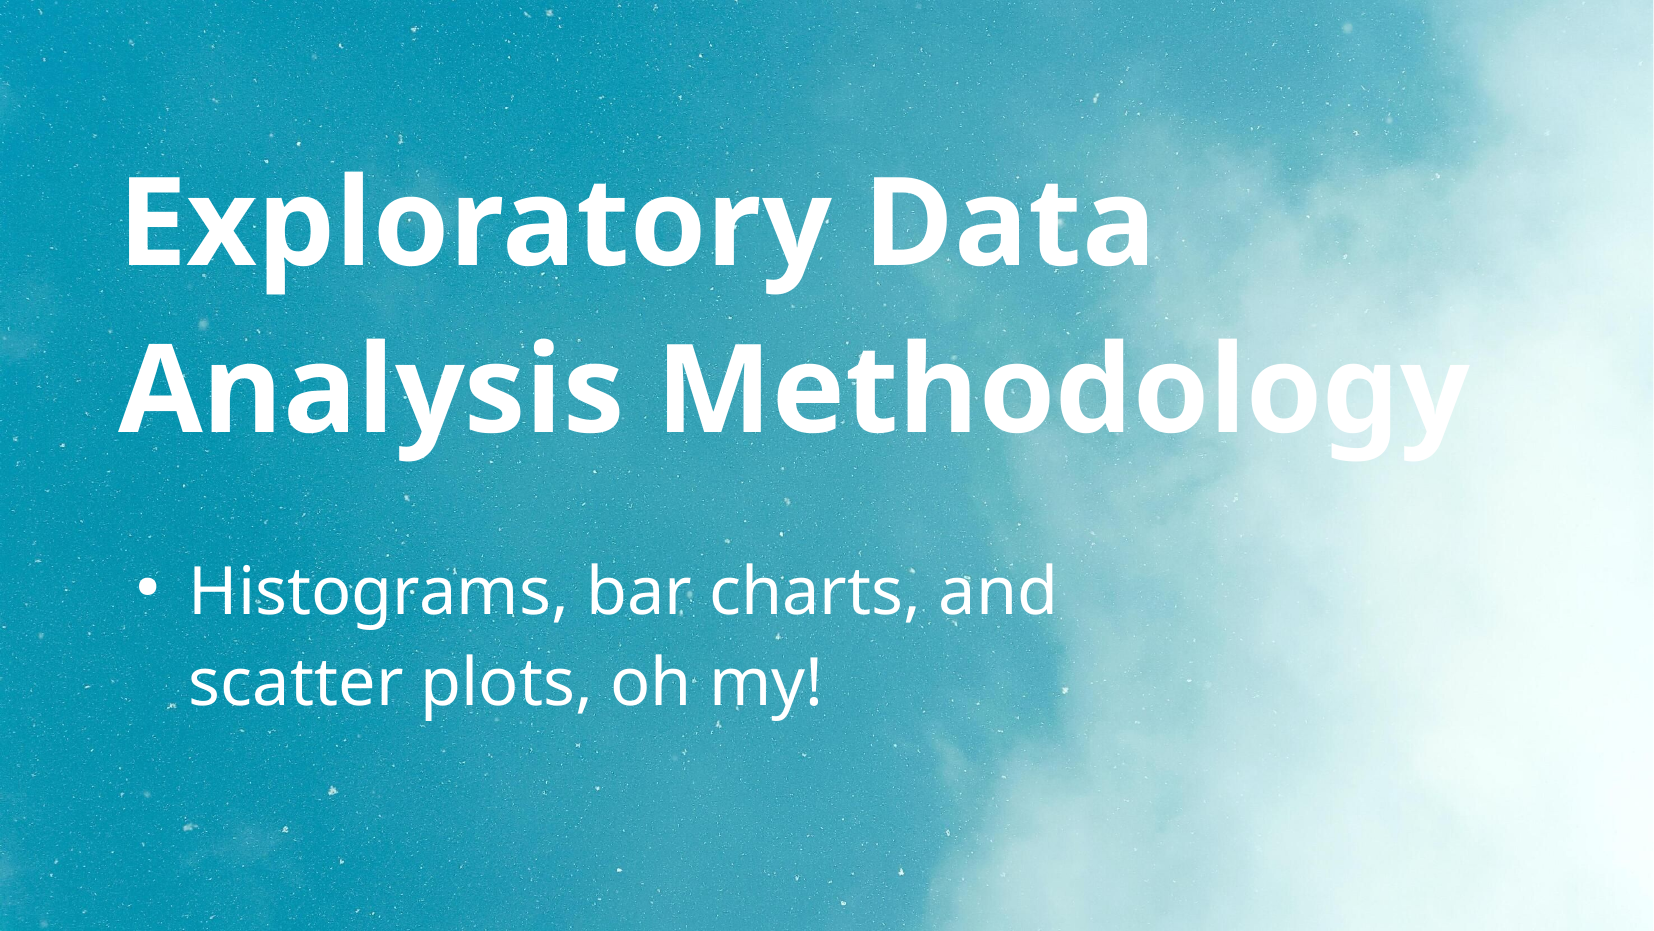

# Exploratory Data Analysis Methodology
Histograms, bar charts, and scatter plots, oh my!